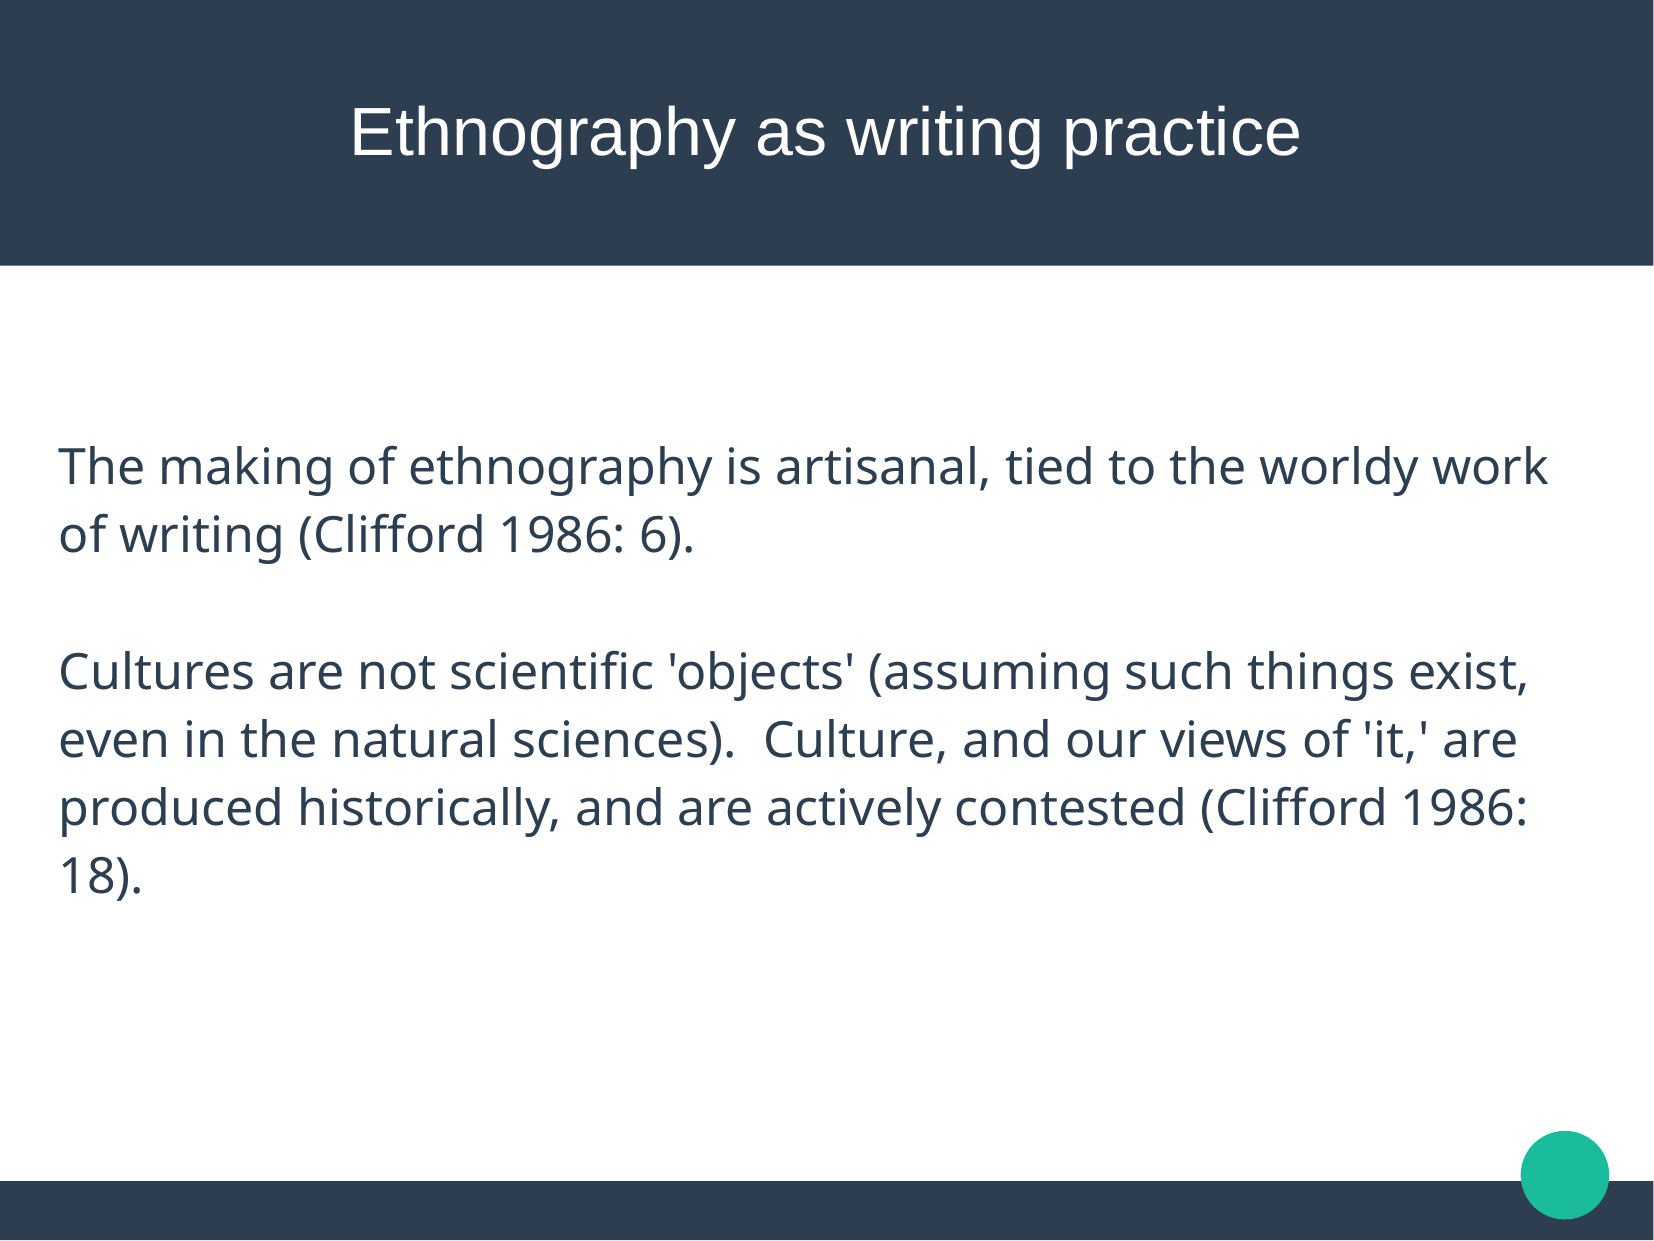

# Ethnography as writing practice
The making of ethnography is artisanal, tied to the worldy work of writing (Clifford 1986: 6).
Cultures are not scientific 'objects' (assuming such things exist, even in the natural sciences). Culture, and our views of 'it,' are produced historically, and are actively contested (Clifford 1986: 18).